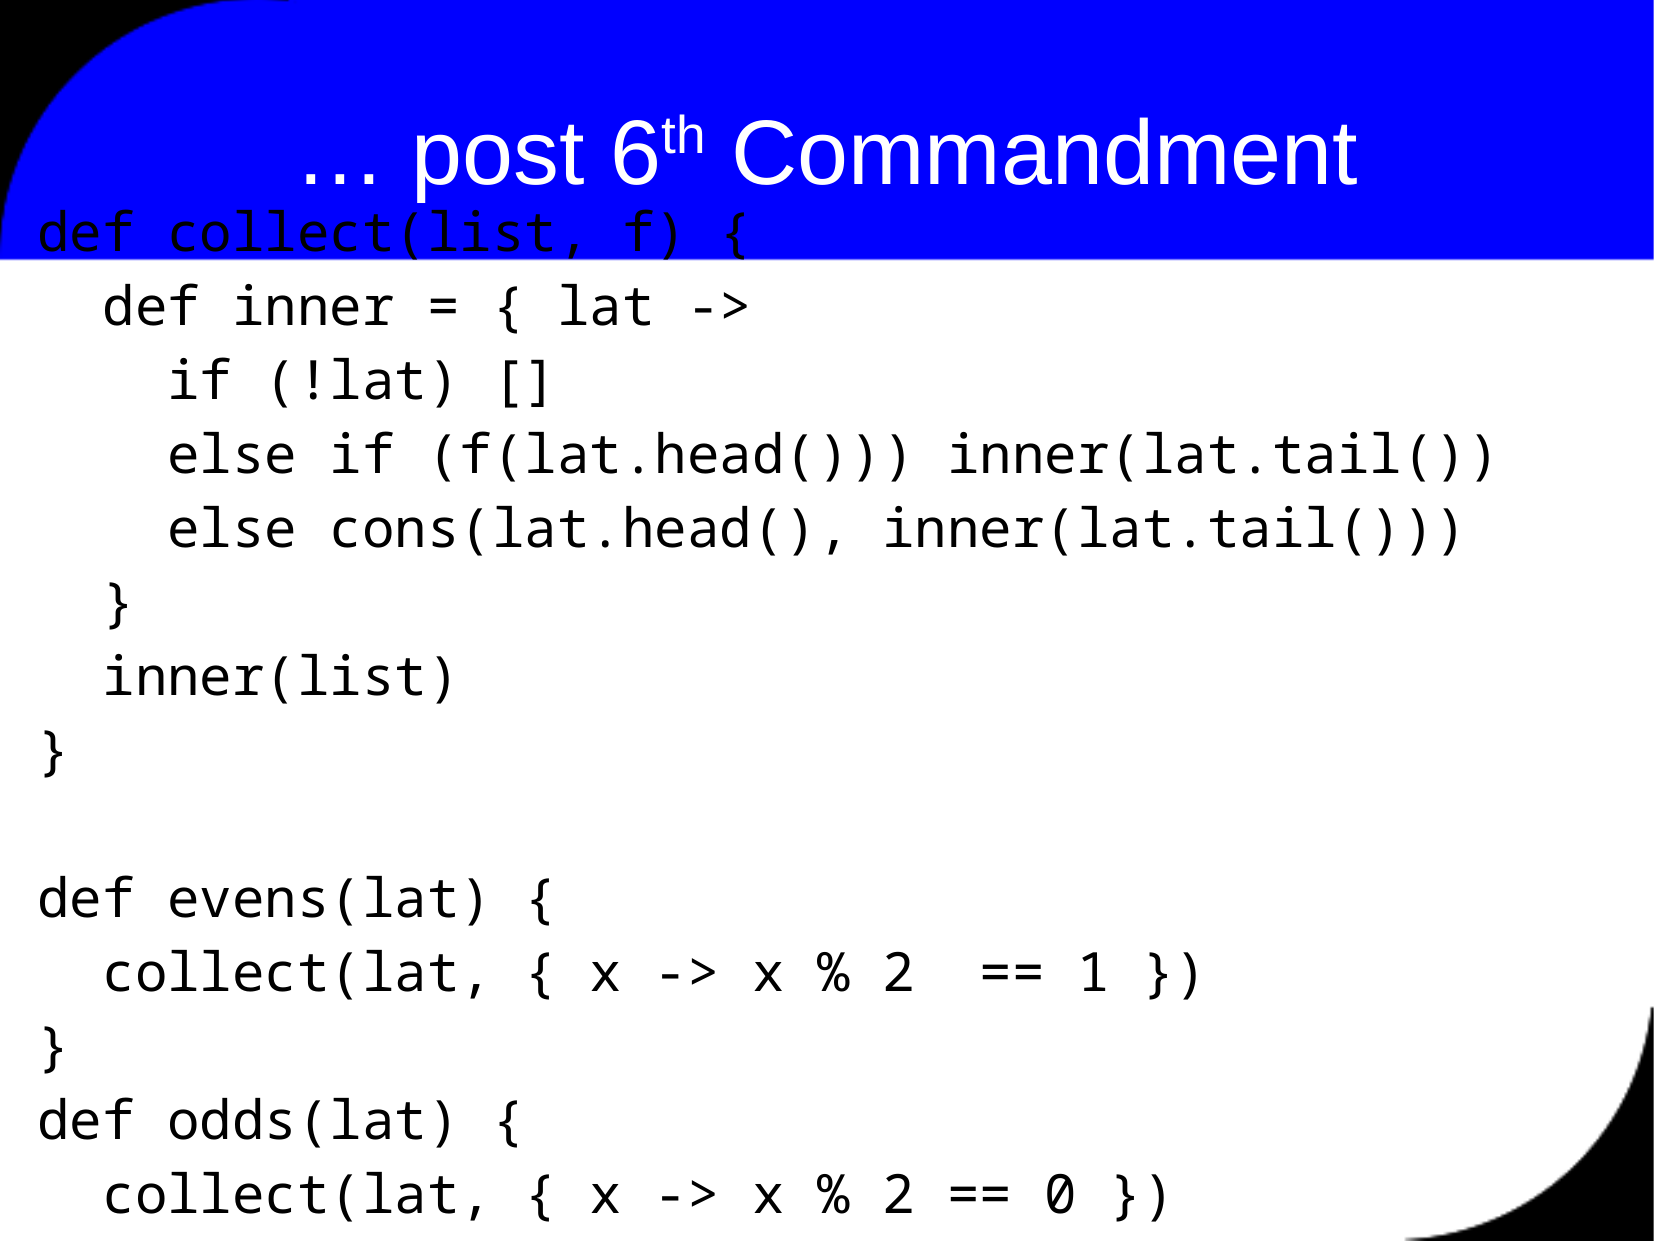

# … post 6th Commandment
def collect(list, f) {
 def inner = { lat ->
 if (!lat) []
 else if (f(lat.head())) inner(lat.tail())
 else cons(lat.head(), inner(lat.tail()))
 }
 inner(list)
}
def evens(lat) {
 collect(lat, { x -> x % 2 == 1 })
}
def odds(lat) {
 collect(lat, { x -> x % 2 == 0 })
}